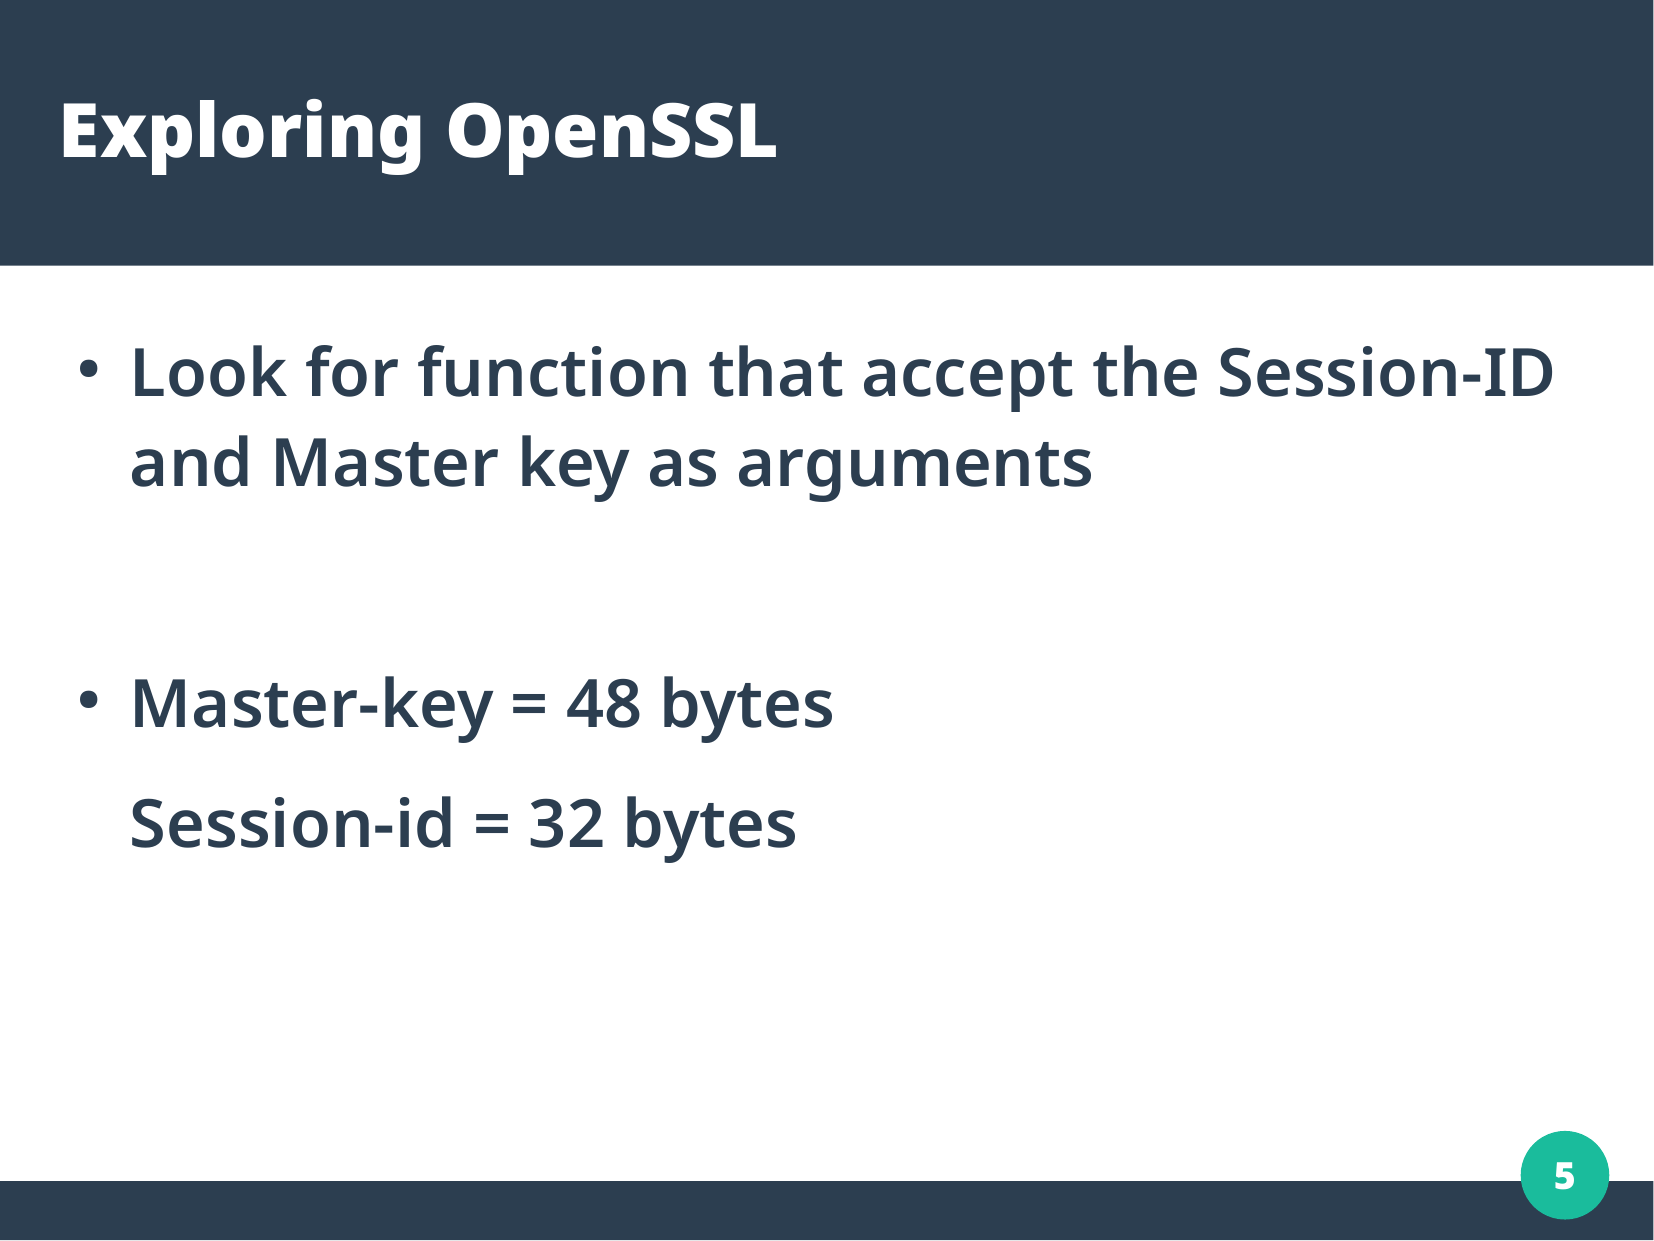

# Exploring OpenSSL
Look for function that accept the Session-ID and Master key as arguments
Master-key = 48 bytes
Session-id = 32 bytes
5